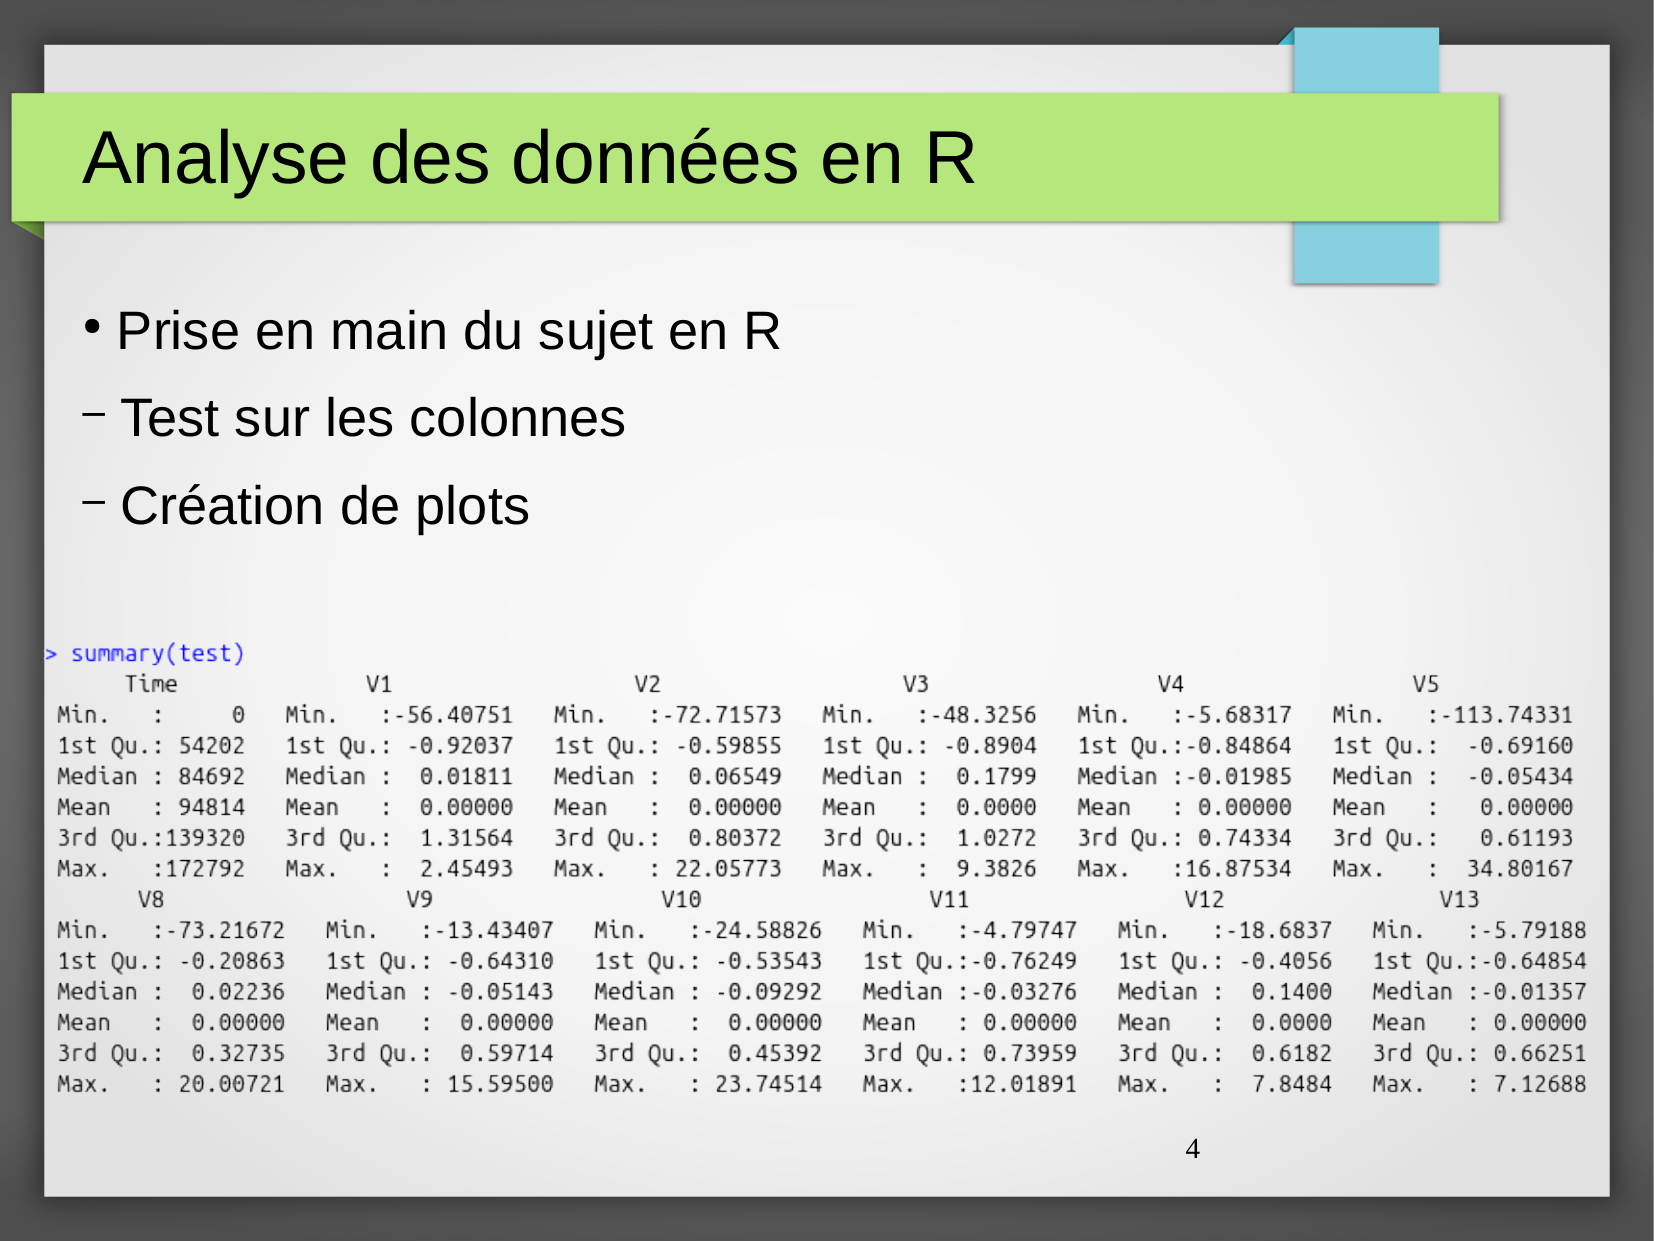

# Analyse des données en R
 Prise en main du sujet en R
 Test sur les colonnes
 Création de plots